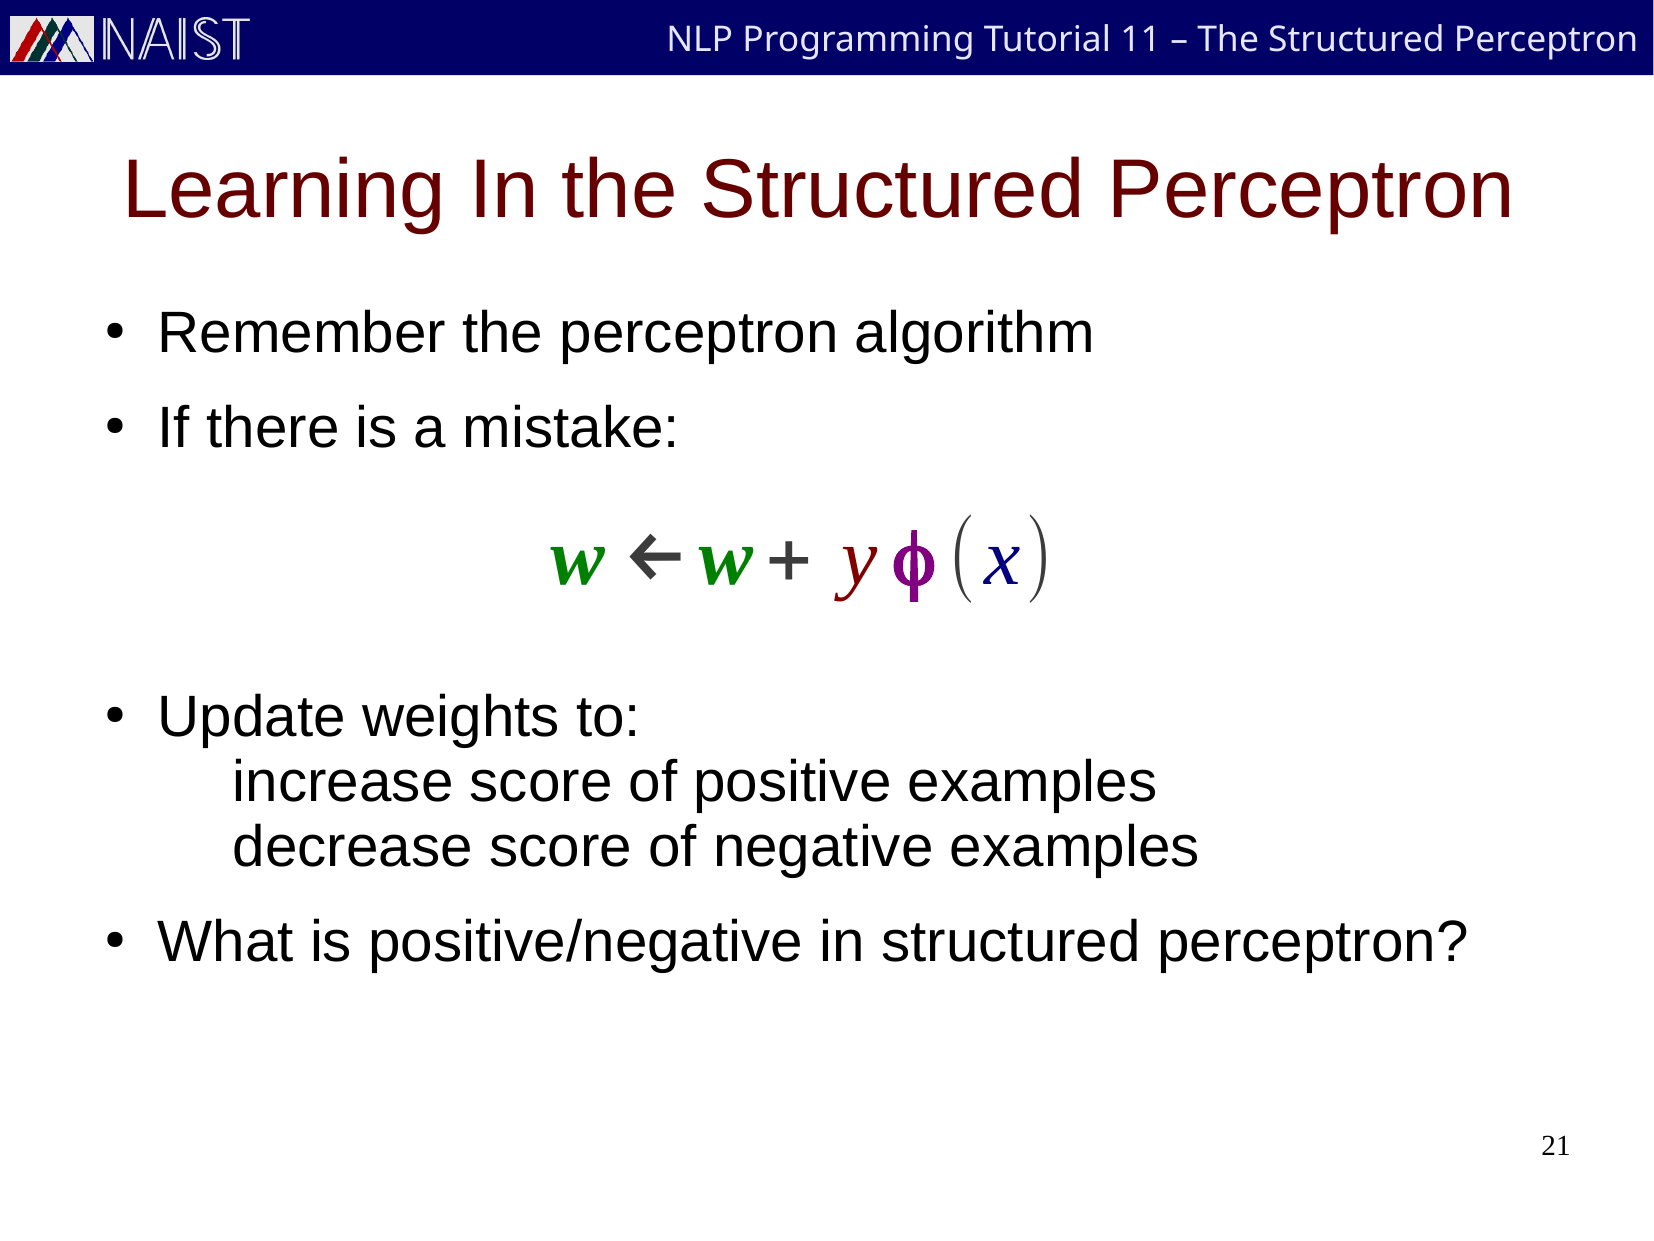

# Learning In the Structured Perceptron
Remember the perceptron algorithm
If there is a mistake:
Update weights to:
	increase score of positive examples
	decrease score of negative examples
What is positive/negative in structured perceptron?
21